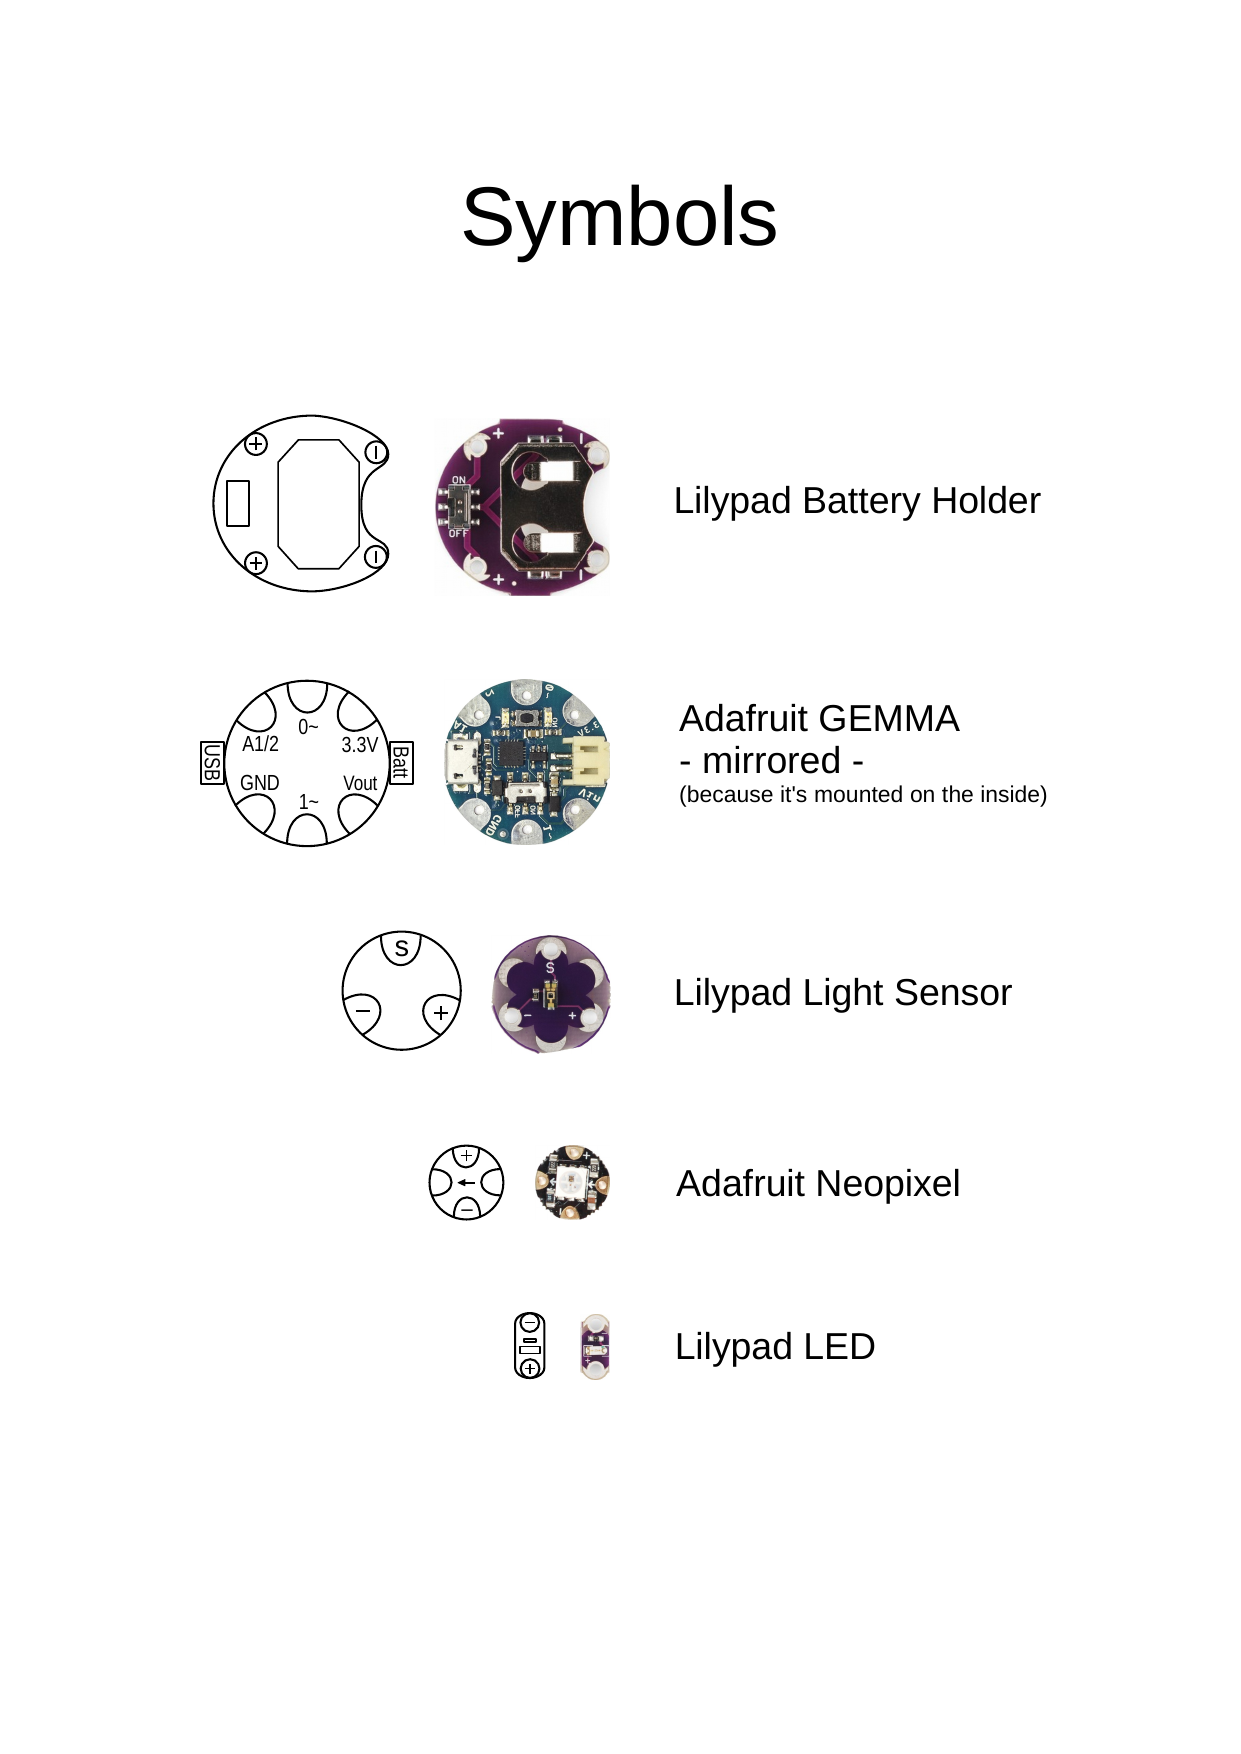

# Symbols
Lilypad Battery Holder
0~
A1/2
3.3V
USB
Batt
GND
Vout
1~
Adafruit GEMMA
- mirrored -
(because it's mounted on the inside)
s
Lilypad Light Sensor
Adafruit Neopixel
Lilypad LED